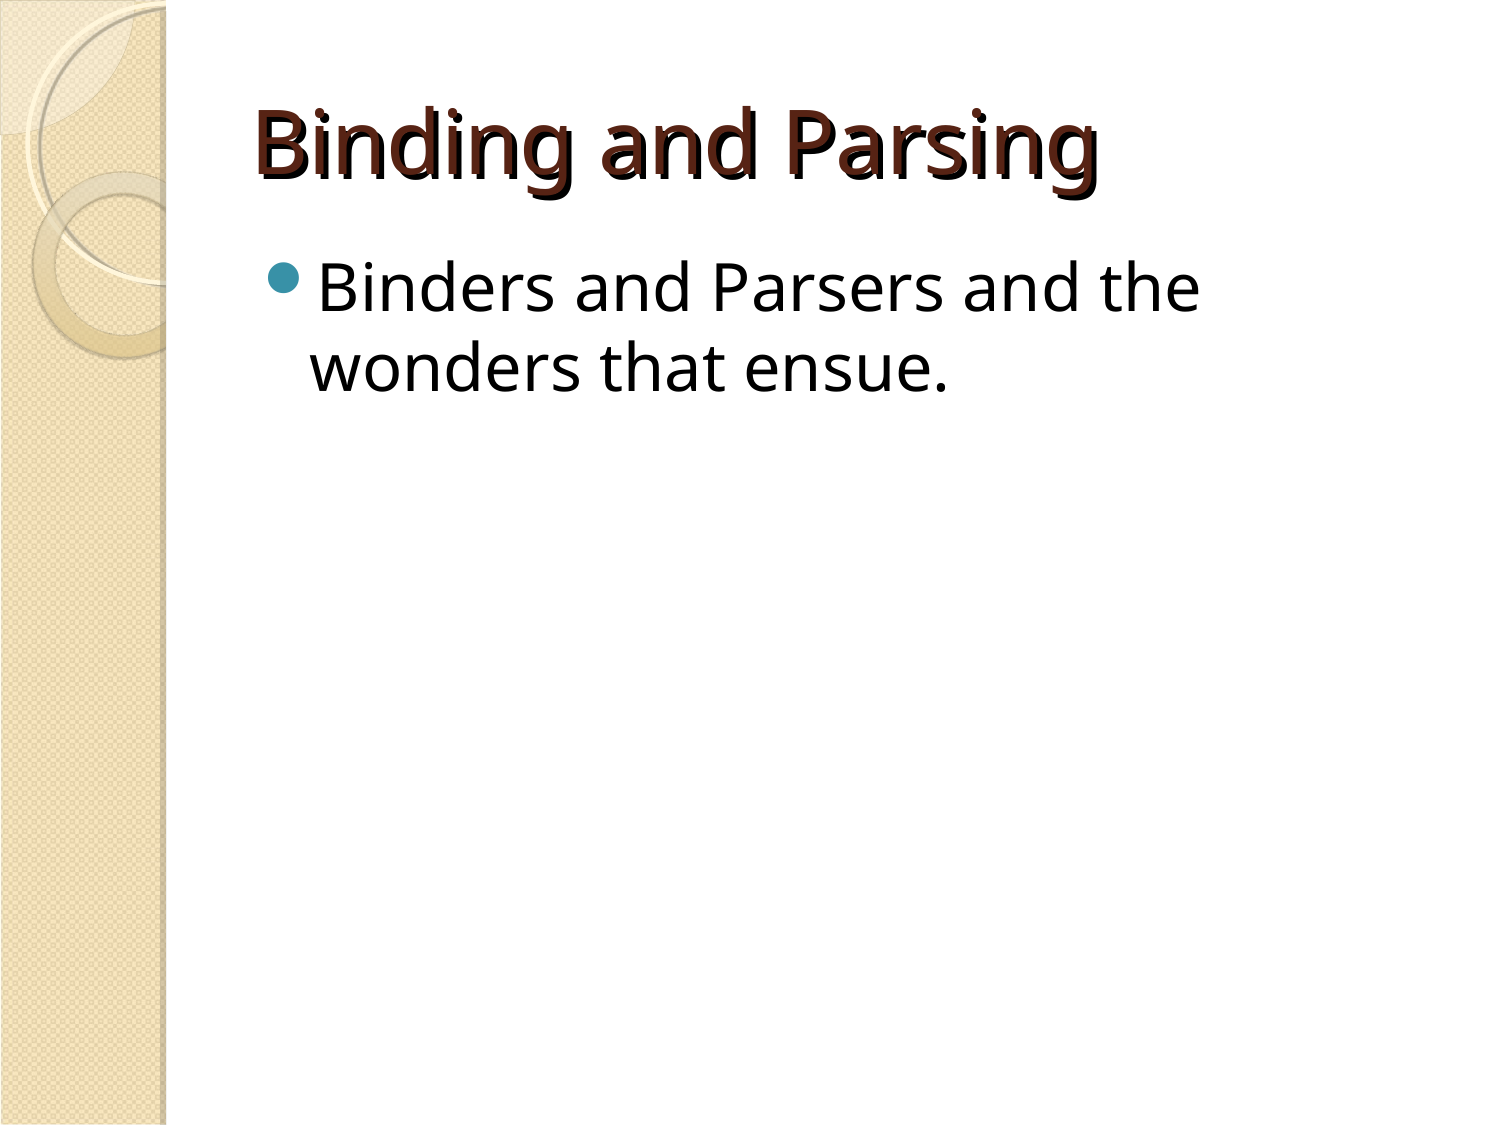

# Binding and Parsing
Binders and Parsers and the wonders that ensue.